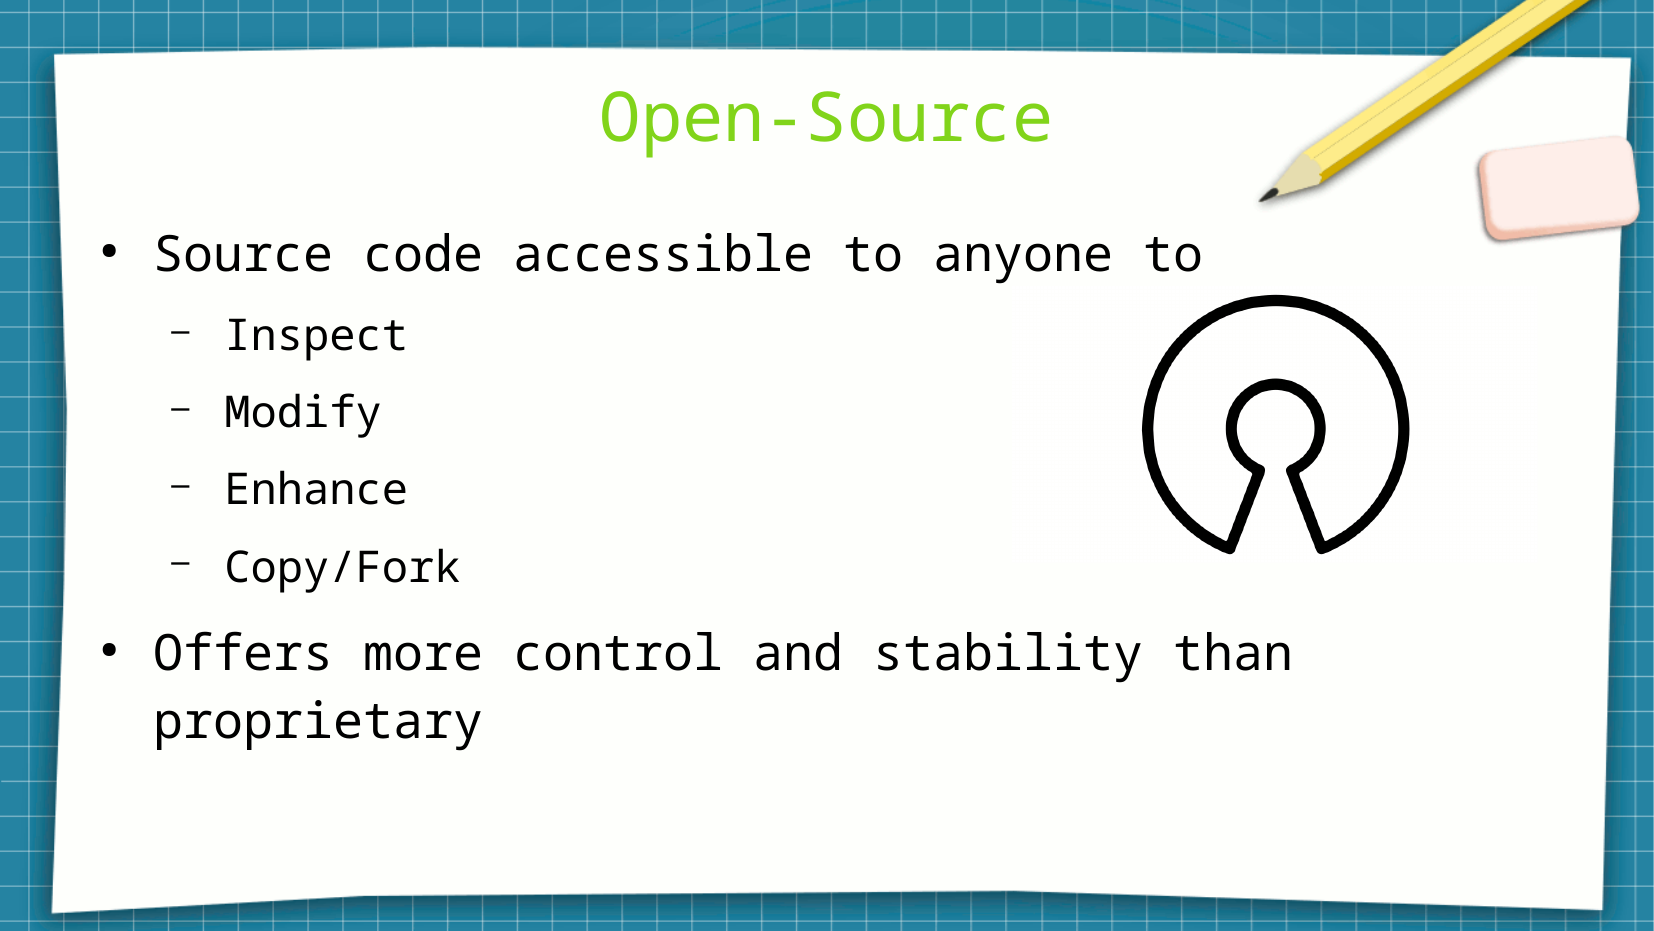

# Open-Source
Source code accessible to anyone to
Inspect
Modify
Enhance
Copy/Fork
Offers more control and stability than proprietary